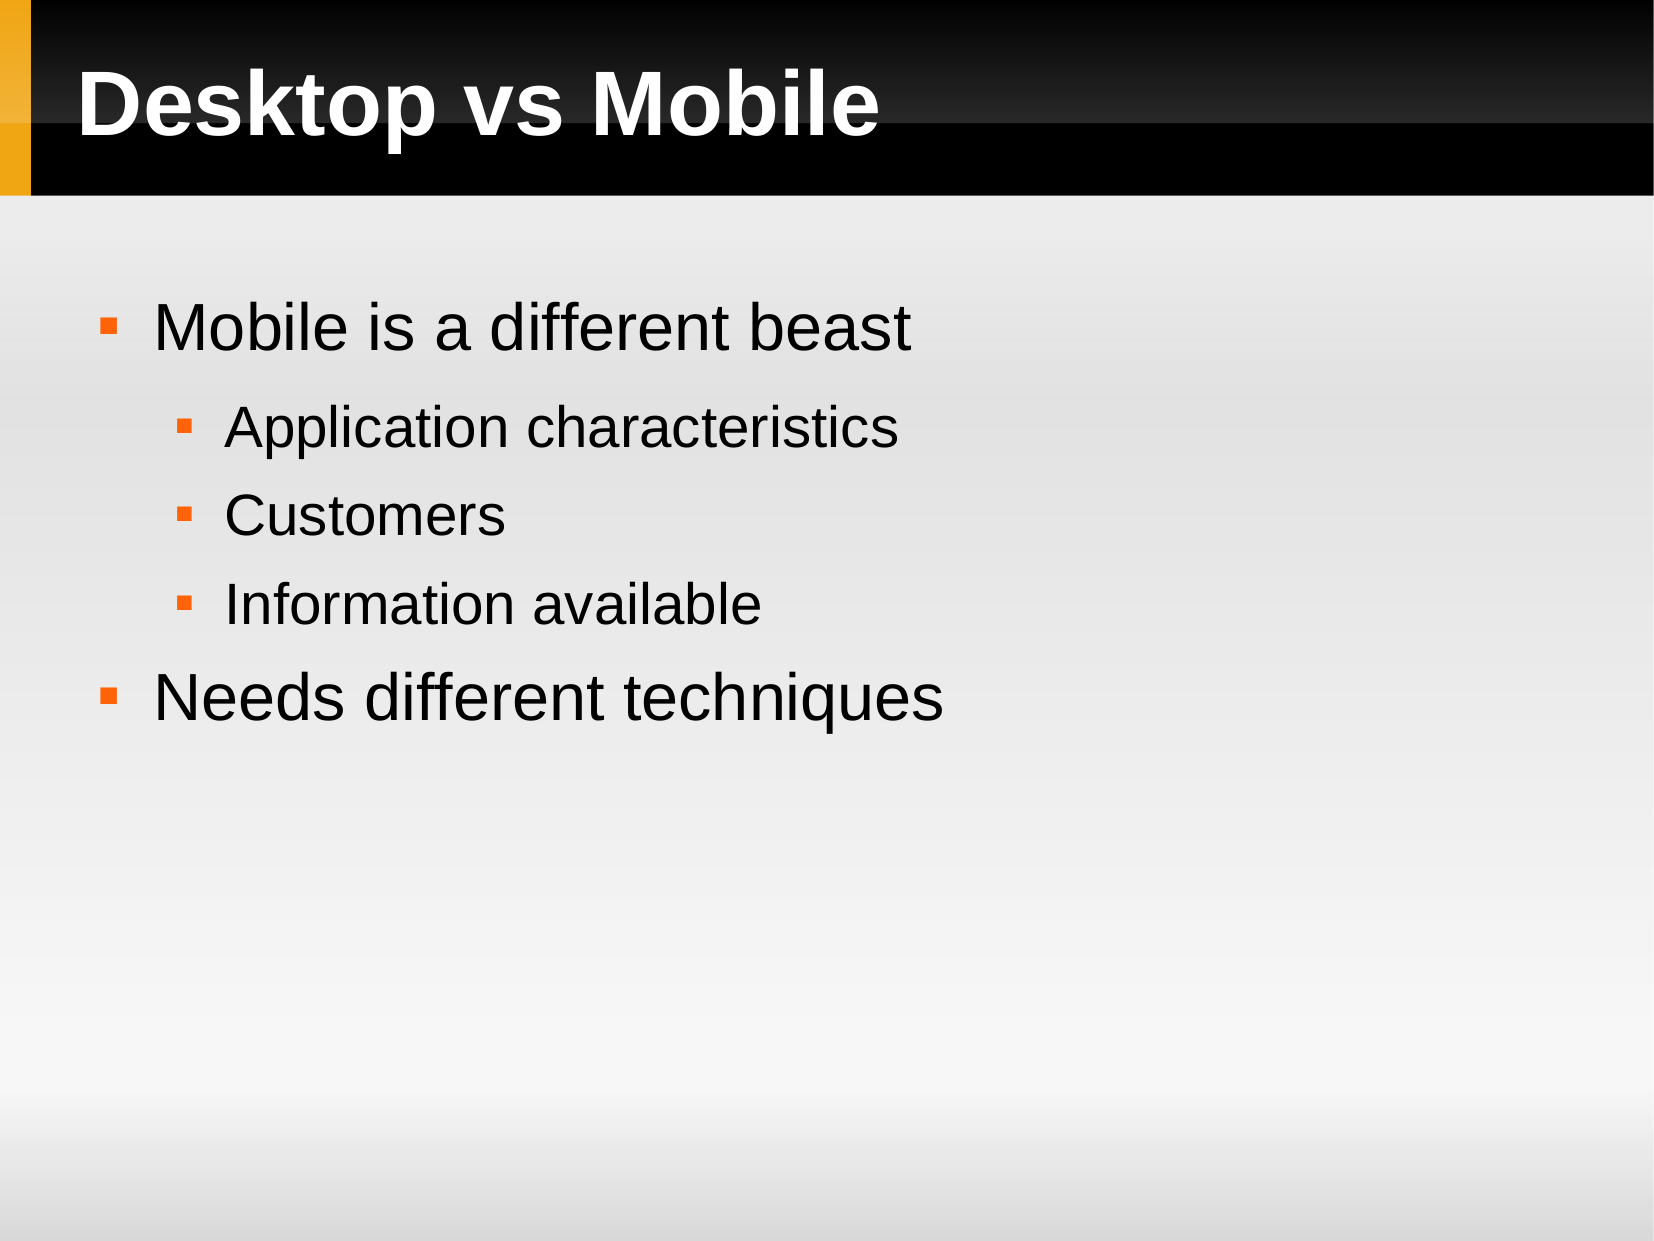

# Desktop vs Mobile
Mobile is a different beast
Application characteristics
Customers
Information available
Needs different techniques